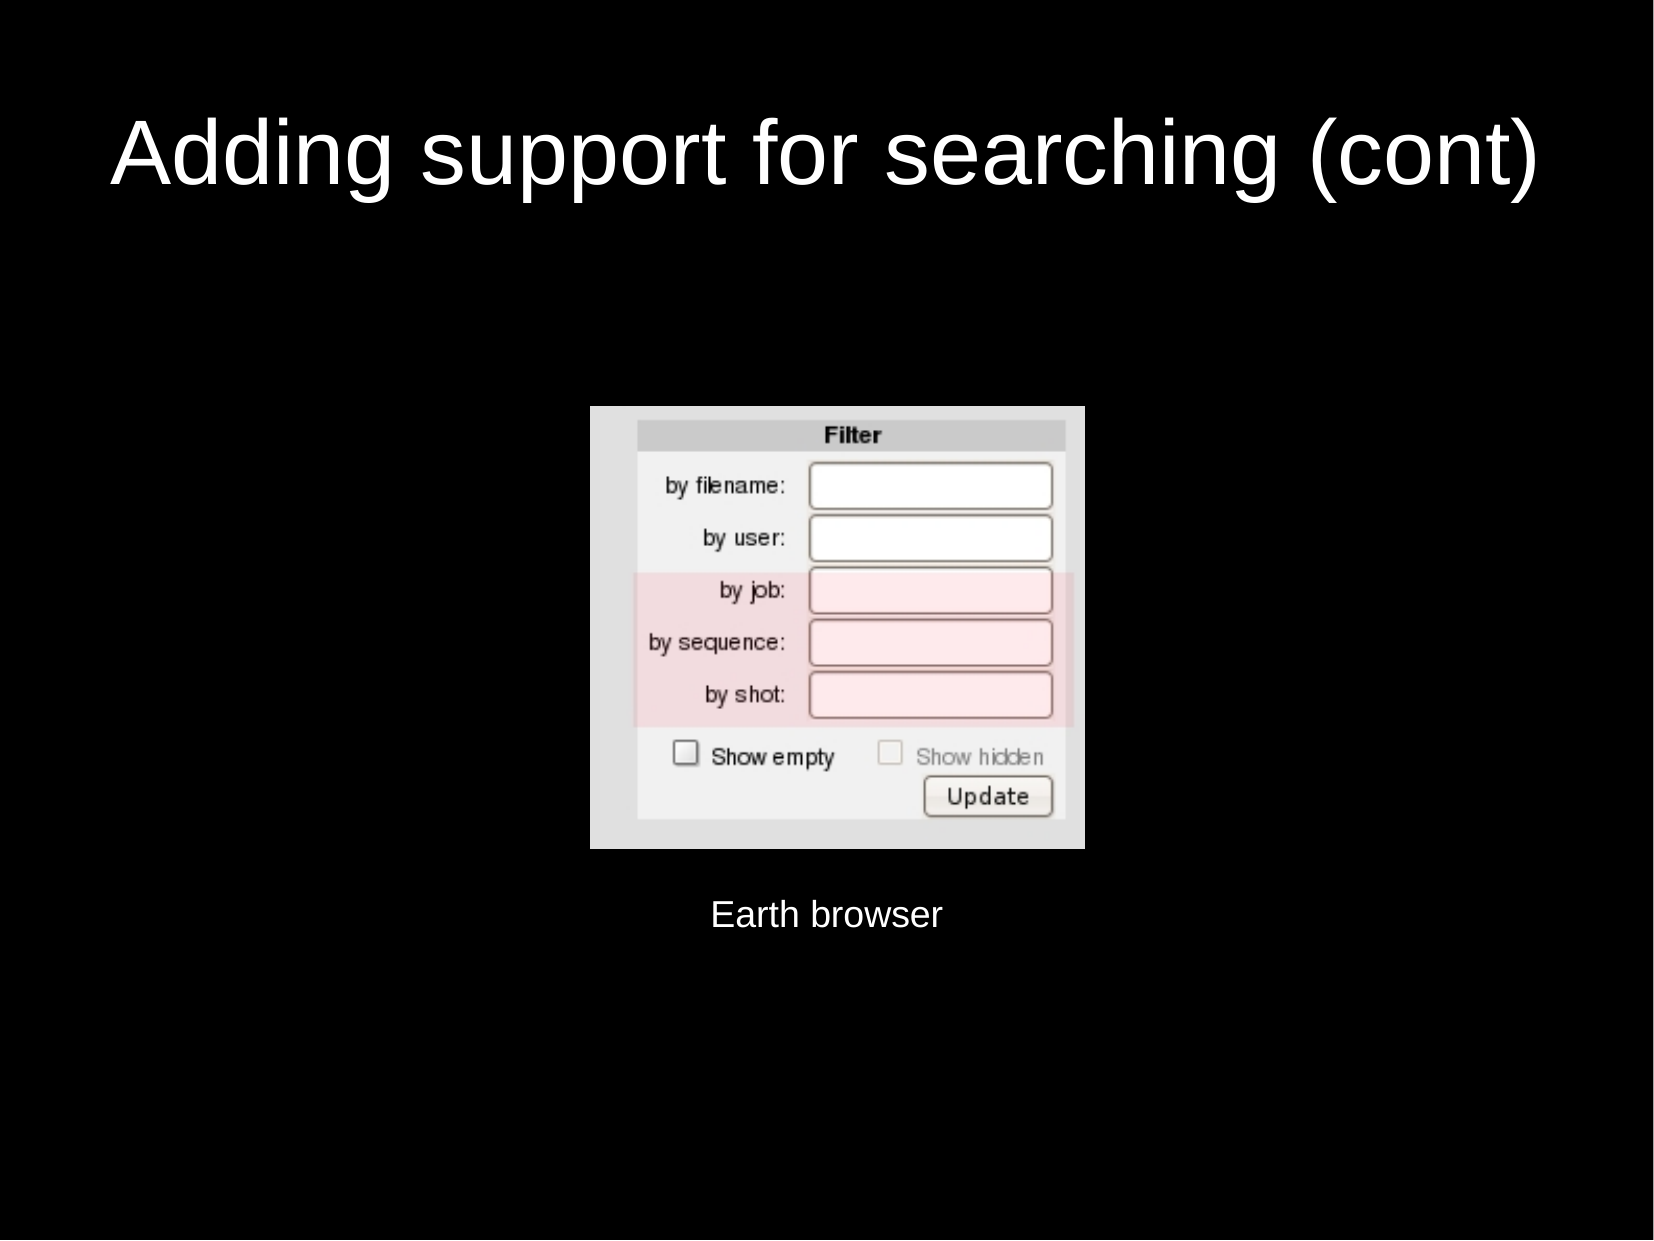

# Adding support for searching (cont)
Earth browser